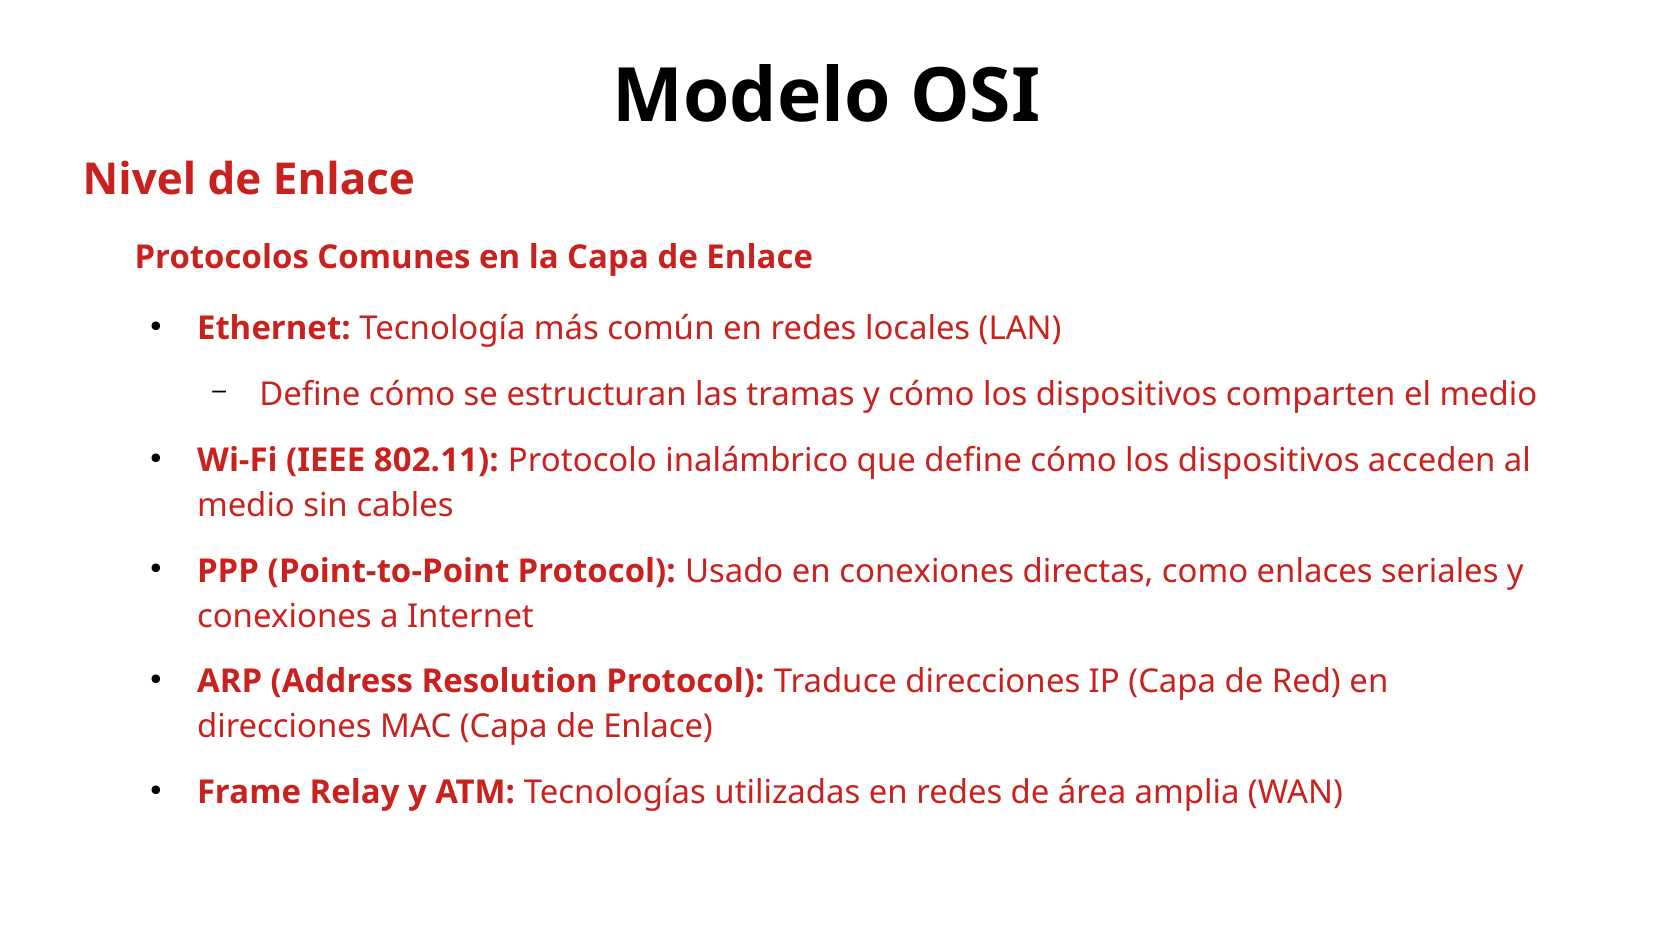

# Modelo OSI
Nivel de Enlace
Protocolos Comunes en la Capa de Enlace
Ethernet: Tecnología más común en redes locales (LAN)
Define cómo se estructuran las tramas y cómo los dispositivos comparten el medio
Wi-Fi (IEEE 802.11): Protocolo inalámbrico que define cómo los dispositivos acceden al medio sin cables
PPP (Point-to-Point Protocol): Usado en conexiones directas, como enlaces seriales y conexiones a Internet
ARP (Address Resolution Protocol): Traduce direcciones IP (Capa de Red) en direcciones MAC (Capa de Enlace)
Frame Relay y ATM: Tecnologías utilizadas en redes de área amplia (WAN)